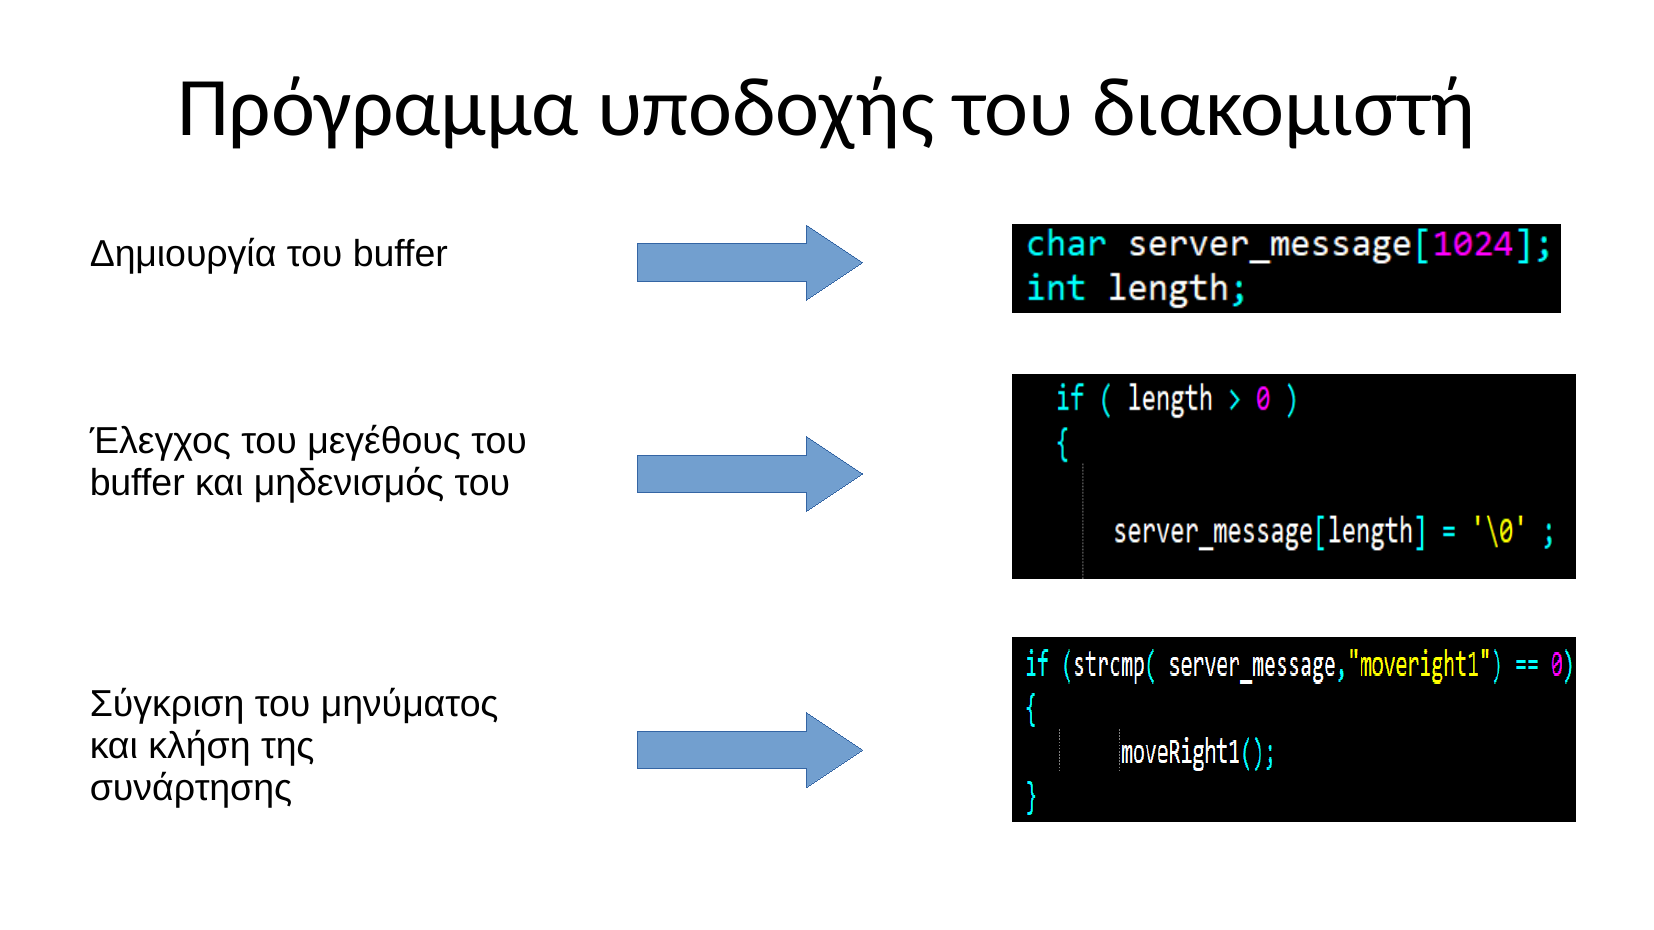

# Πρόγραμμα υποδοχής του διακομιστή
Δημιουργία του buffer
Έλεγχος του μεγέθους του
buffer και μηδενισμός του
Σύγκριση του μηνύματος και κλήση της συνάρτησης